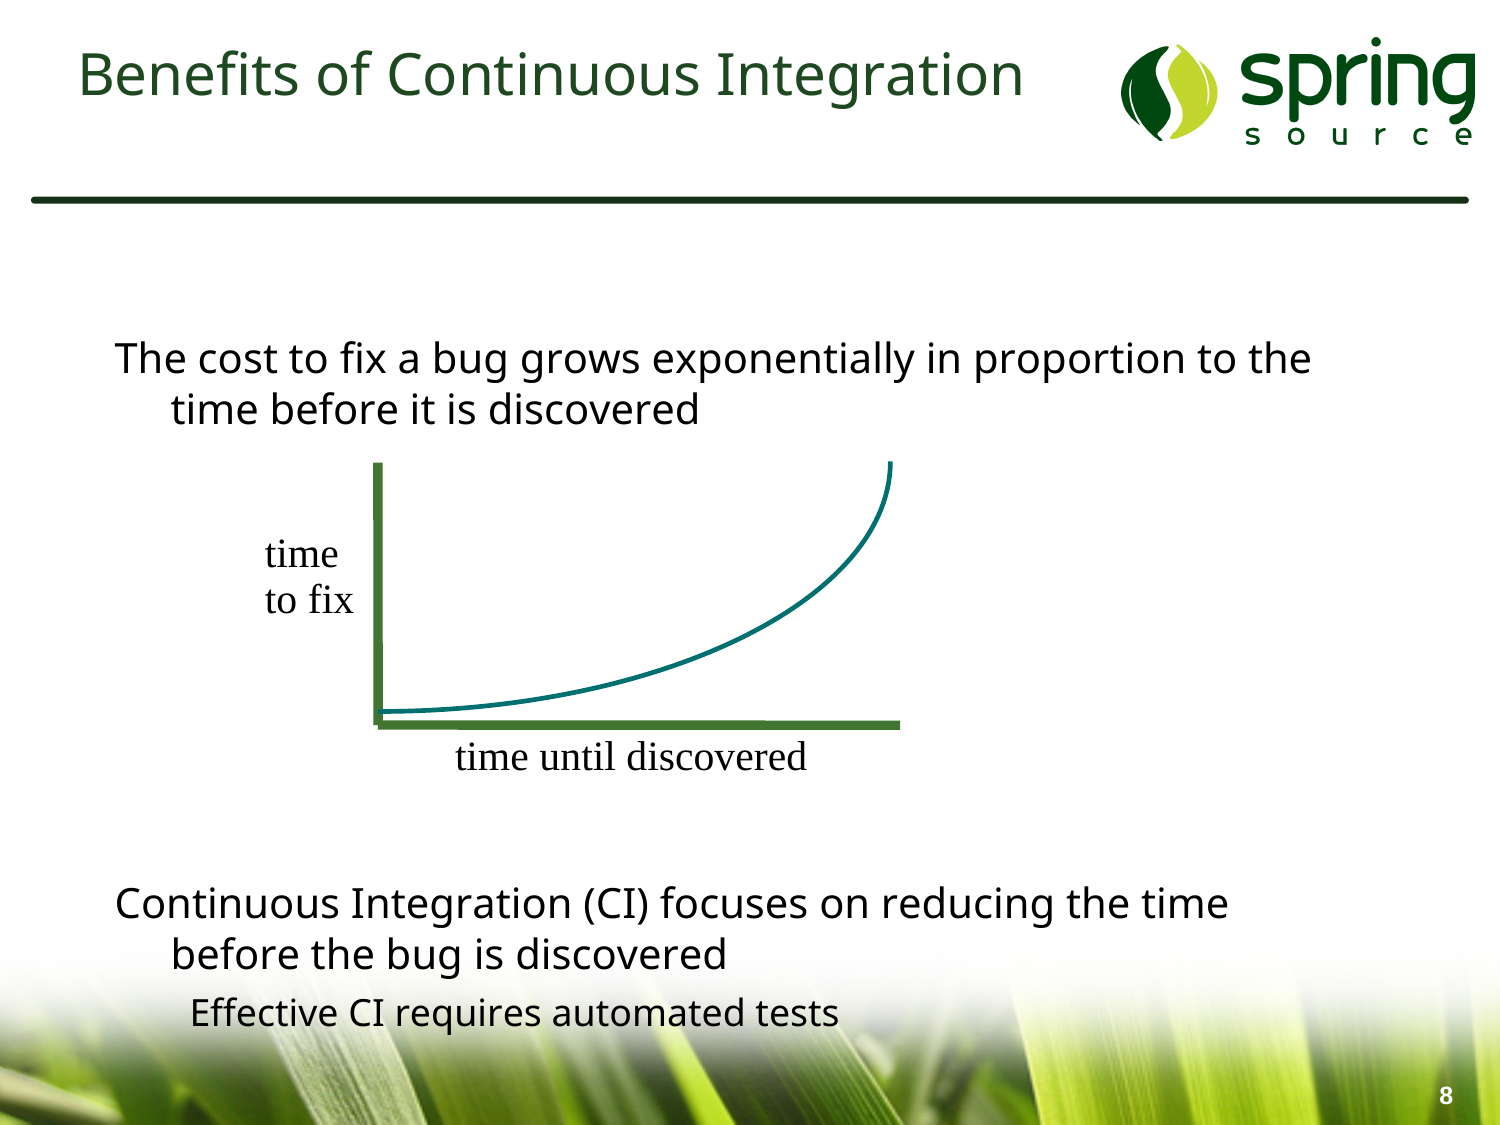

# Benefits of Continuous Integration
The cost to fix a bug grows exponentially in proportion to the time before it is discovered
Continuous Integration (CI) focuses on reducing the time before the bug is discovered
Effective CI requires automated tests
time to fix
time until discovered